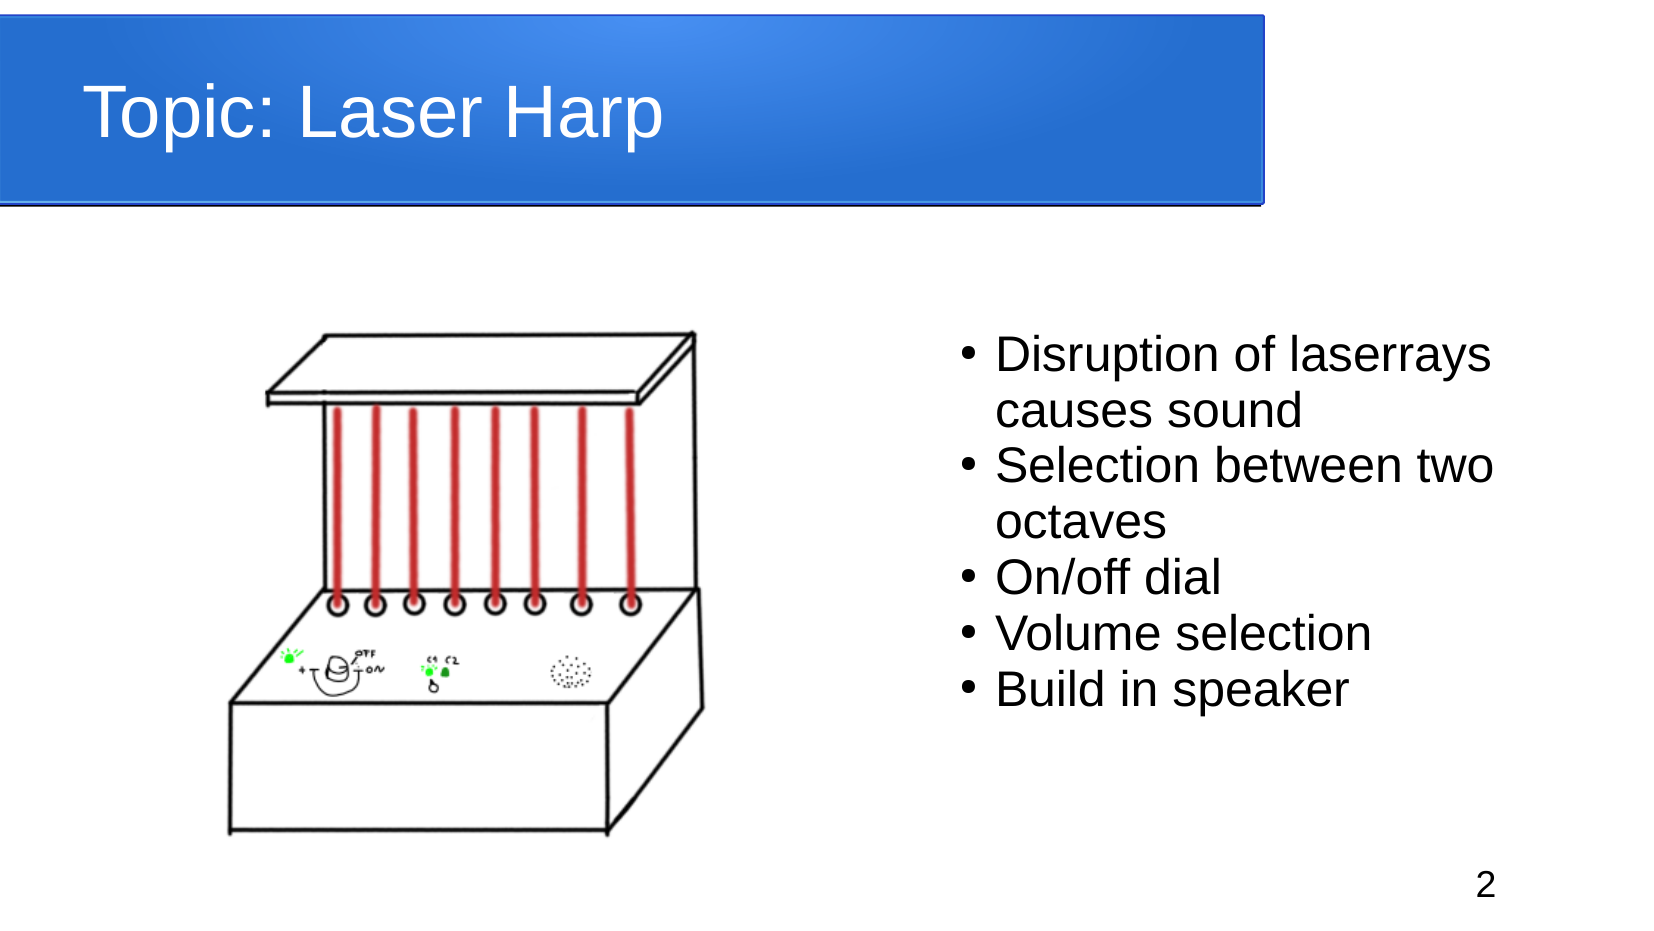

# Topic: Laser Harp
Disruption of laserrays causes sound
Selection between two octaves
On/off dial
Volume selection
Build in speaker